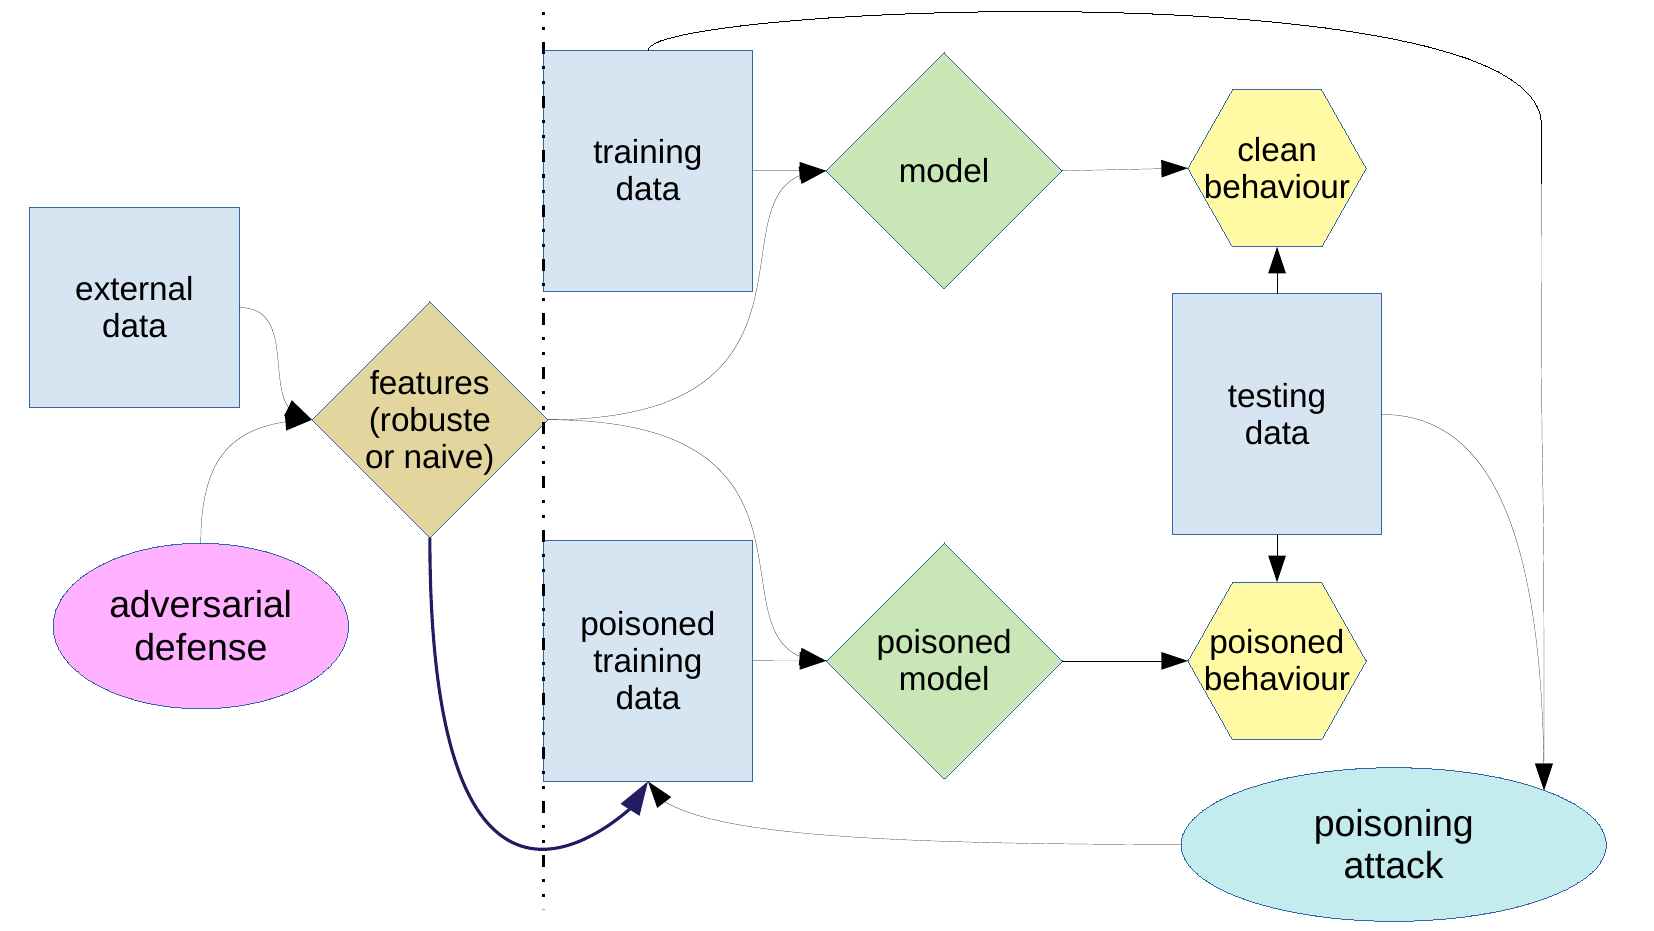

training
data
model
clean
behaviour
external
data
testing
data
features
(robuste
or naive)
poisoned
training
data
poisoned
model
adversarial
defense
poisoned
behaviour
poisoning
attack